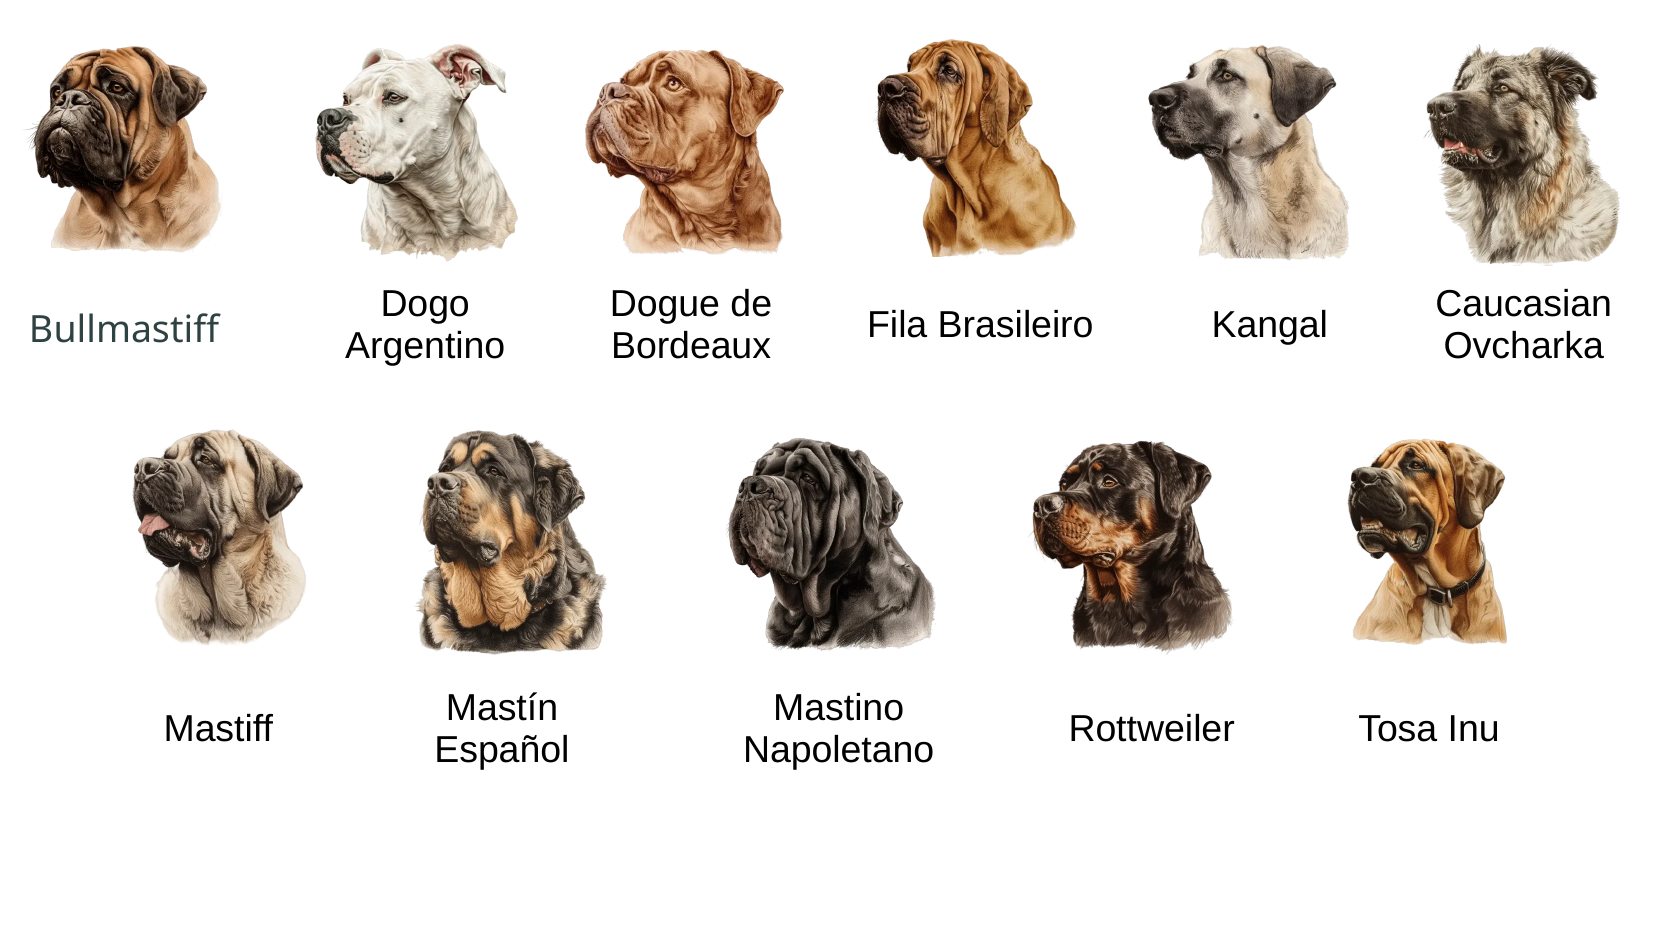

Dogo
Argentino
Dogue de Bordeaux
Caucasian Ovcharka
Bullmastiff
Fila Brasileiro
Kangal
Mastín
Español
Mastino
Napoletano
Mastiff
Rottweiler
Tosa Inu